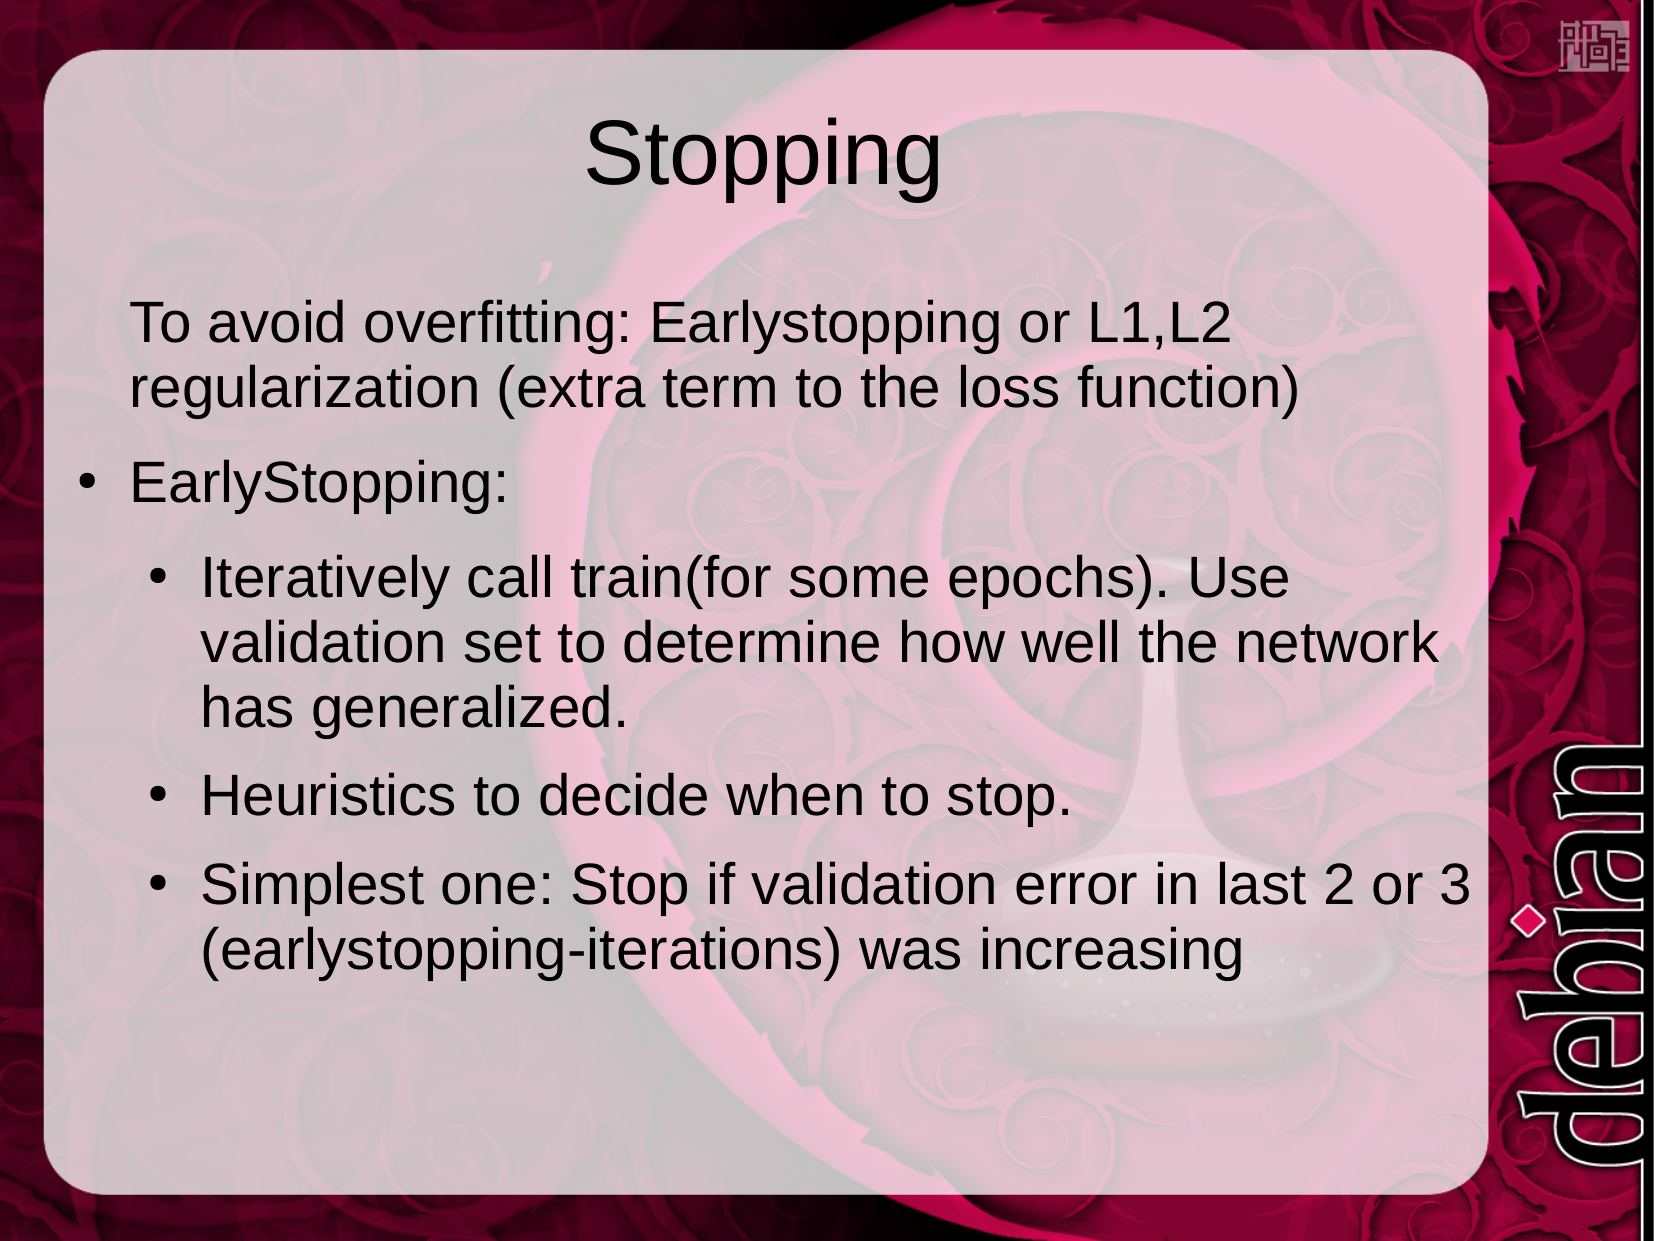

# Stopping
To avoid overfitting: Earlystopping or L1,L2 regularization (extra term to the loss function)
EarlyStopping:
Iteratively call train(for some epochs). Use validation set to determine how well the network has generalized.
Heuristics to decide when to stop.
Simplest one: Stop if validation error in last 2 or 3 (earlystopping-iterations) was increasing